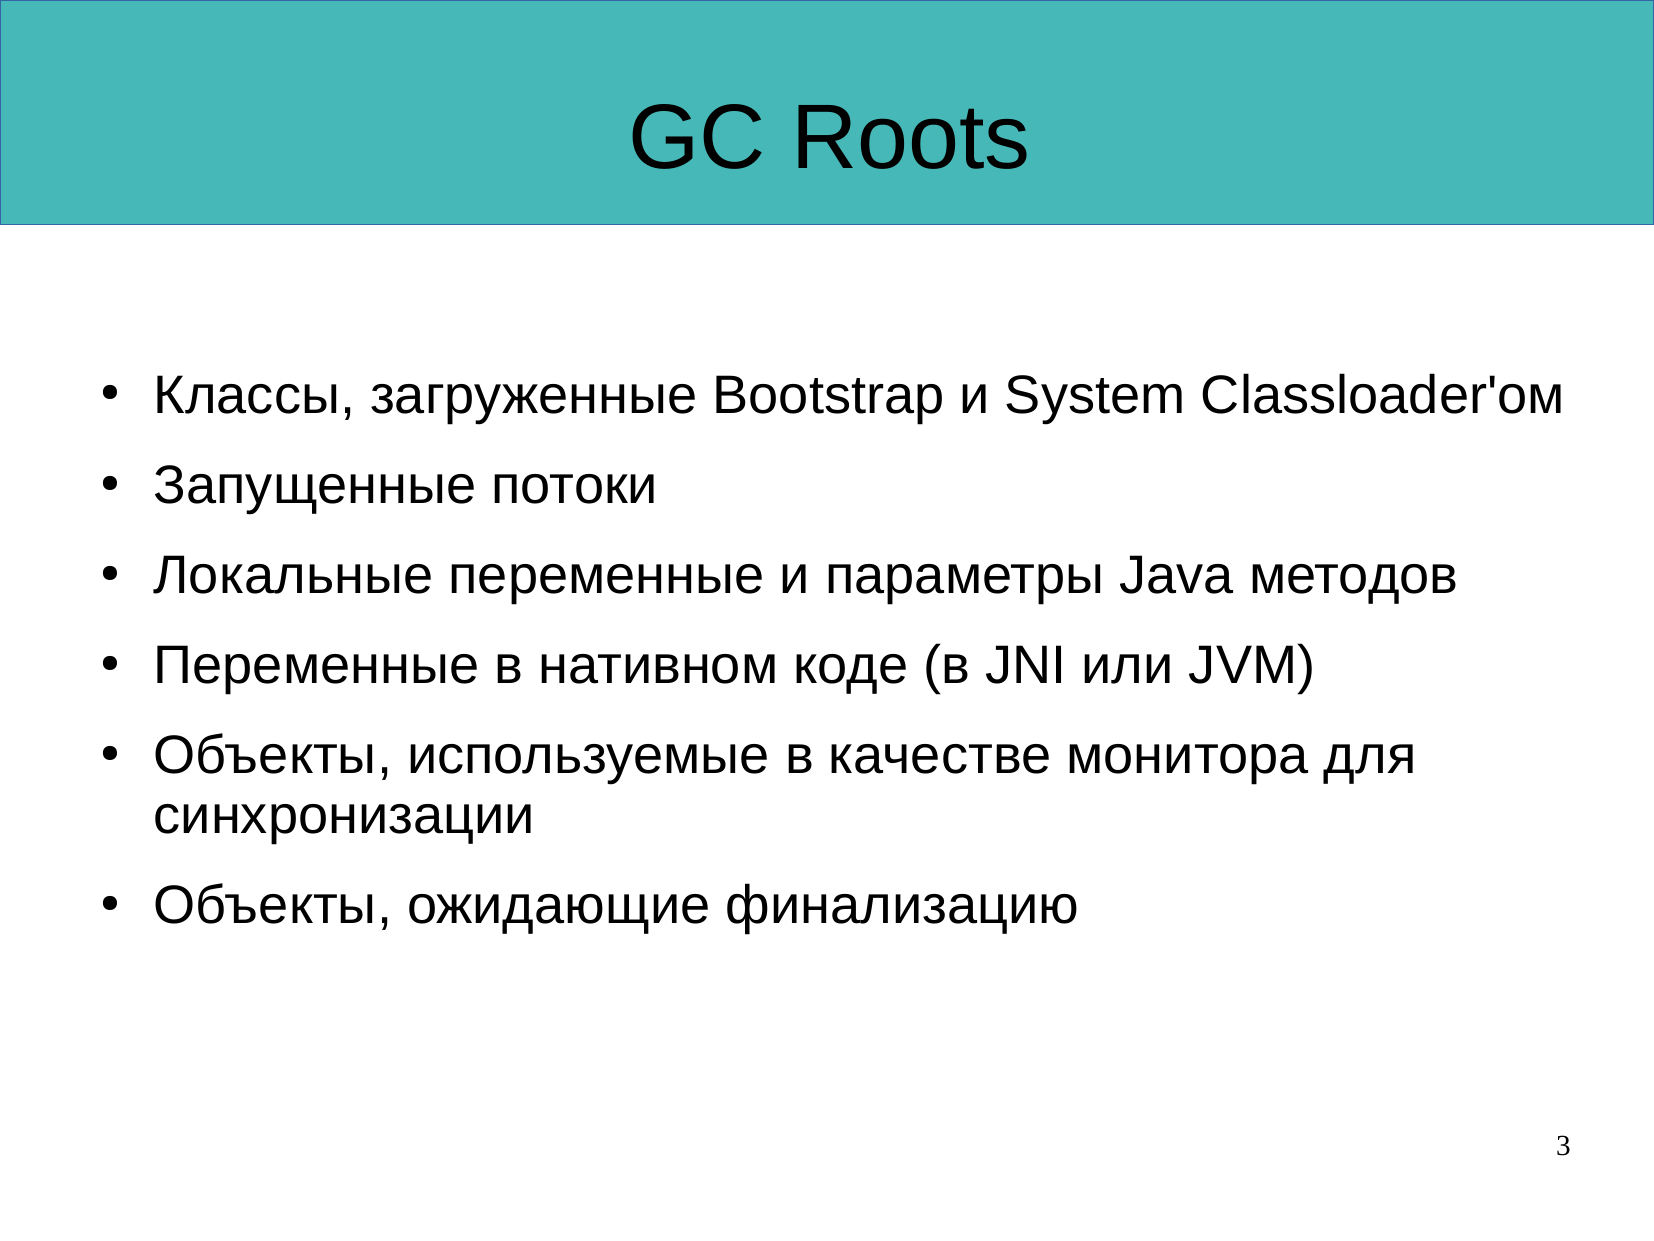

# GC Roots
Классы, загруженные Bootstrap и System Classloader'ом
Запущенные потоки
Локальные переменные и параметры Java методов
Переменные в нативном коде (в JNI или JVM)
Объекты, используемые в качестве монитора для синхронизации
Объекты, ожидающие финализацию
3